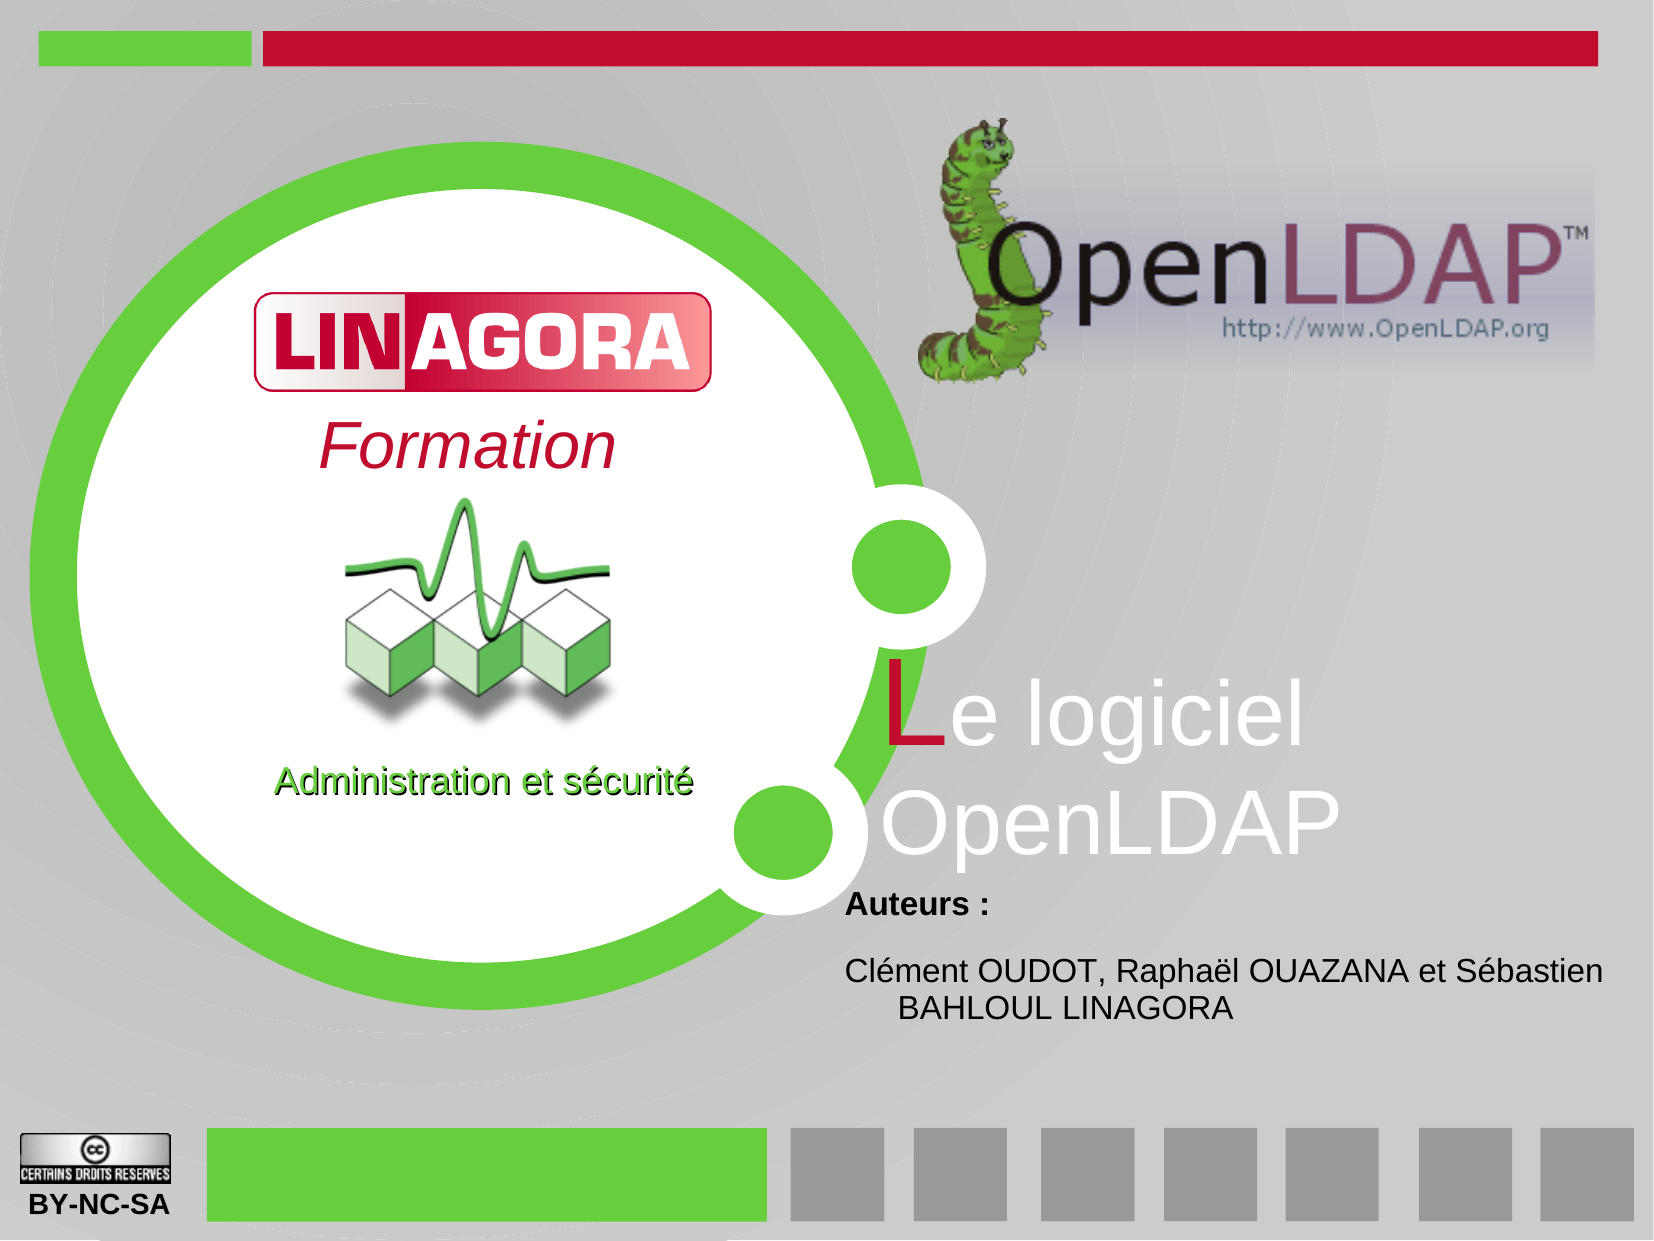

# Le logiciel OpenLDAP
Auteurs :
Clément OUDOT, Raphaël OUAZANA et Sébastien BAHLOUL LINAGORA